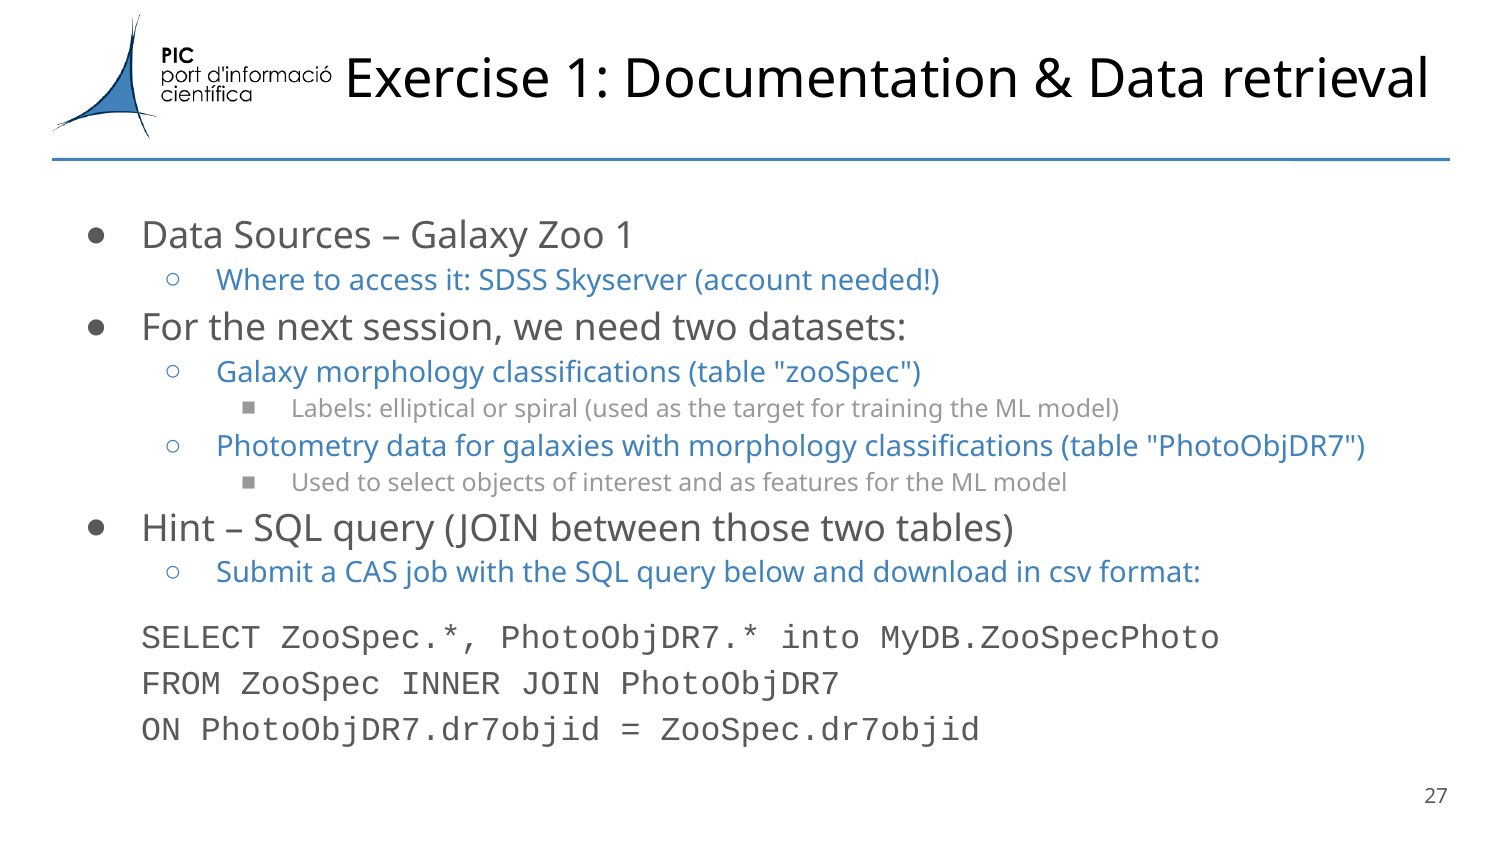

# Exercise 1: Documentation & Data retrieval
Data Sources – Galaxy Zoo 1
Where to access it: SDSS Skyserver (account needed!)
For the next session, we need two datasets:
Galaxy morphology classifications (table "zooSpec")
Labels: elliptical or spiral (used as the target for training the ML model)
Photometry data for galaxies with morphology classifications (table "PhotoObjDR7")
Used to select objects of interest and as features for the ML model
Hint – SQL query (JOIN between those two tables)
Submit a CAS job with the SQL query below and download in csv format:
SELECT ZooSpec.*, PhotoObjDR7.* into MyDB.ZooSpecPhoto
FROM ZooSpec INNER JOIN PhotoObjDR7
ON PhotoObjDR7.dr7objid = ZooSpec.dr7objid